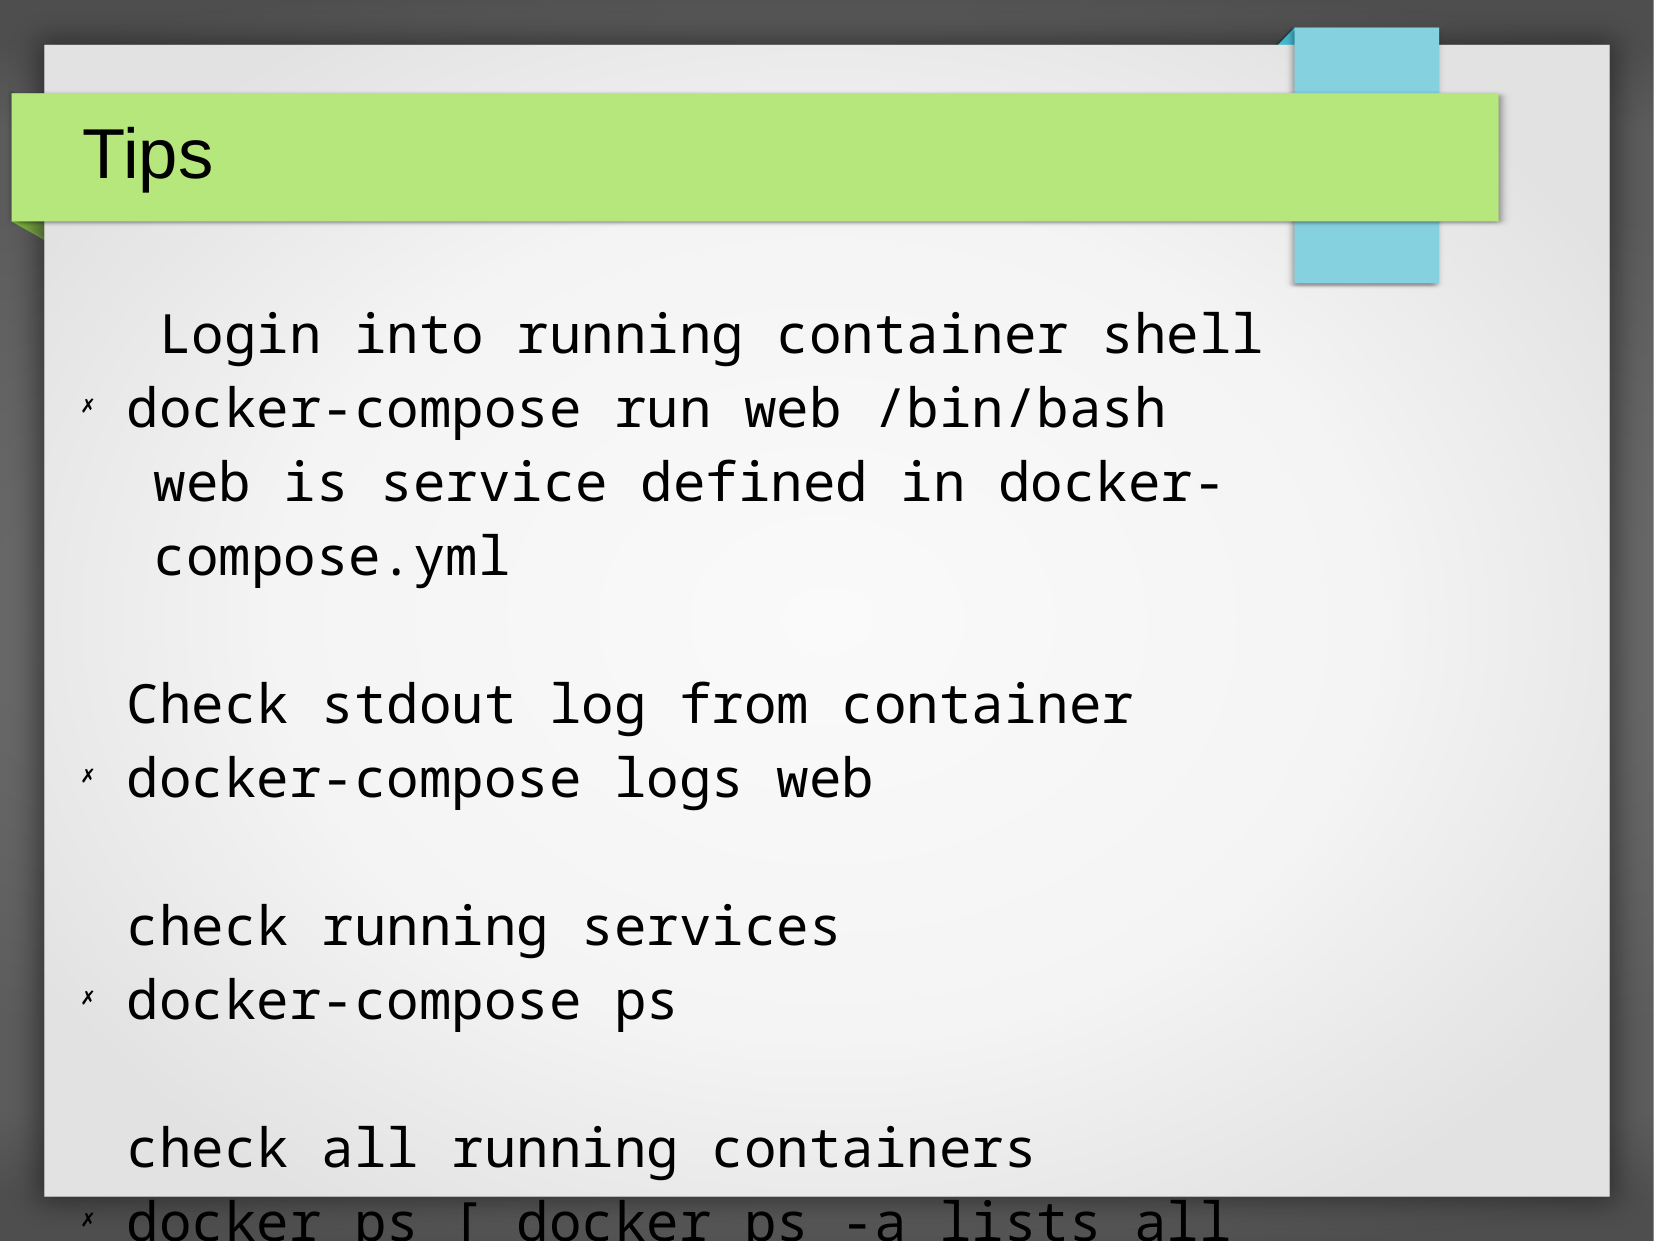

# Tips
 Login into running container shell
 docker-compose run web /bin/bash
web is service defined in docker-compose.yml
 Check stdout log from container
 docker-compose logs web
 check running services
 docker-compose ps
 check all running containers
 docker ps [ docker ps -a lists all containers ]